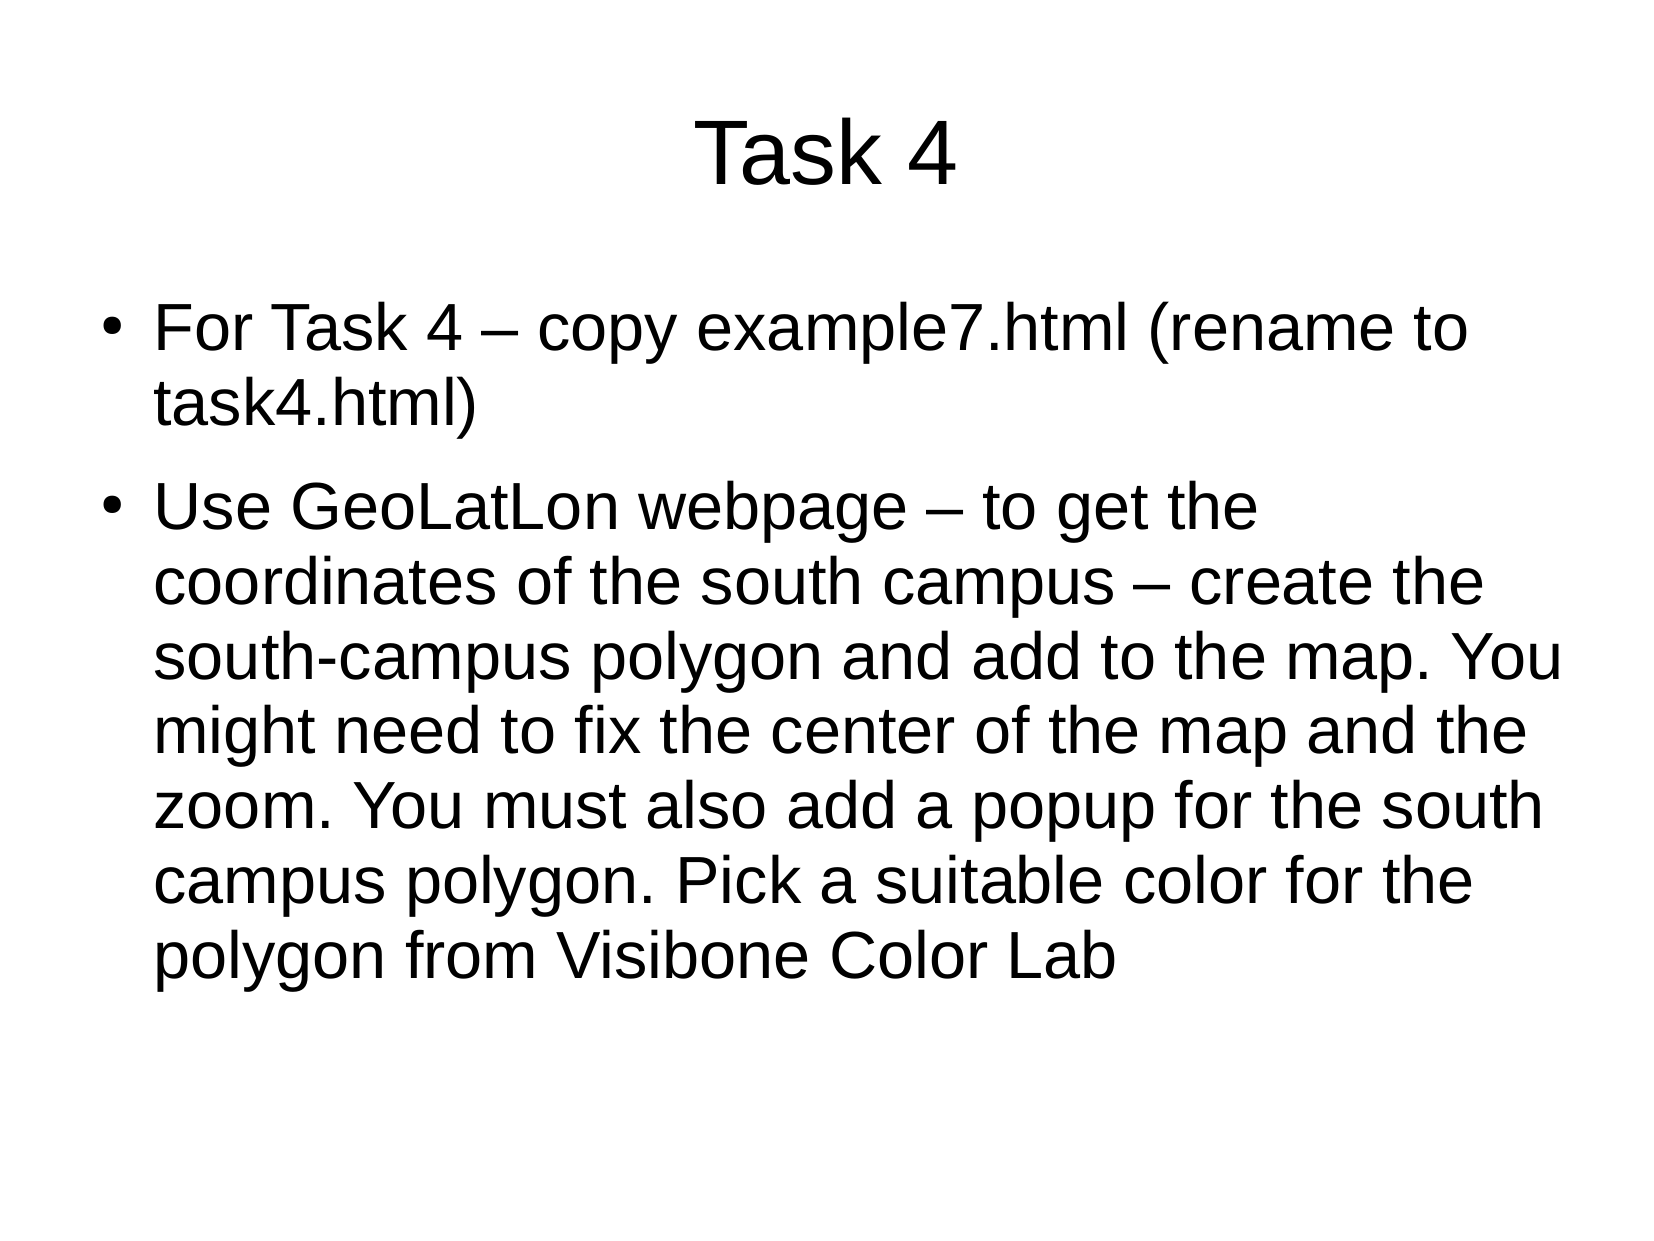

# Task 4
For Task 4 – copy example7.html (rename to task4.html)
Use GeoLatLon webpage – to get the coordinates of the south campus – create the south-campus polygon and add to the map. You might need to fix the center of the map and the zoom. You must also add a popup for the south campus polygon. Pick a suitable color for the polygon from Visibone Color Lab